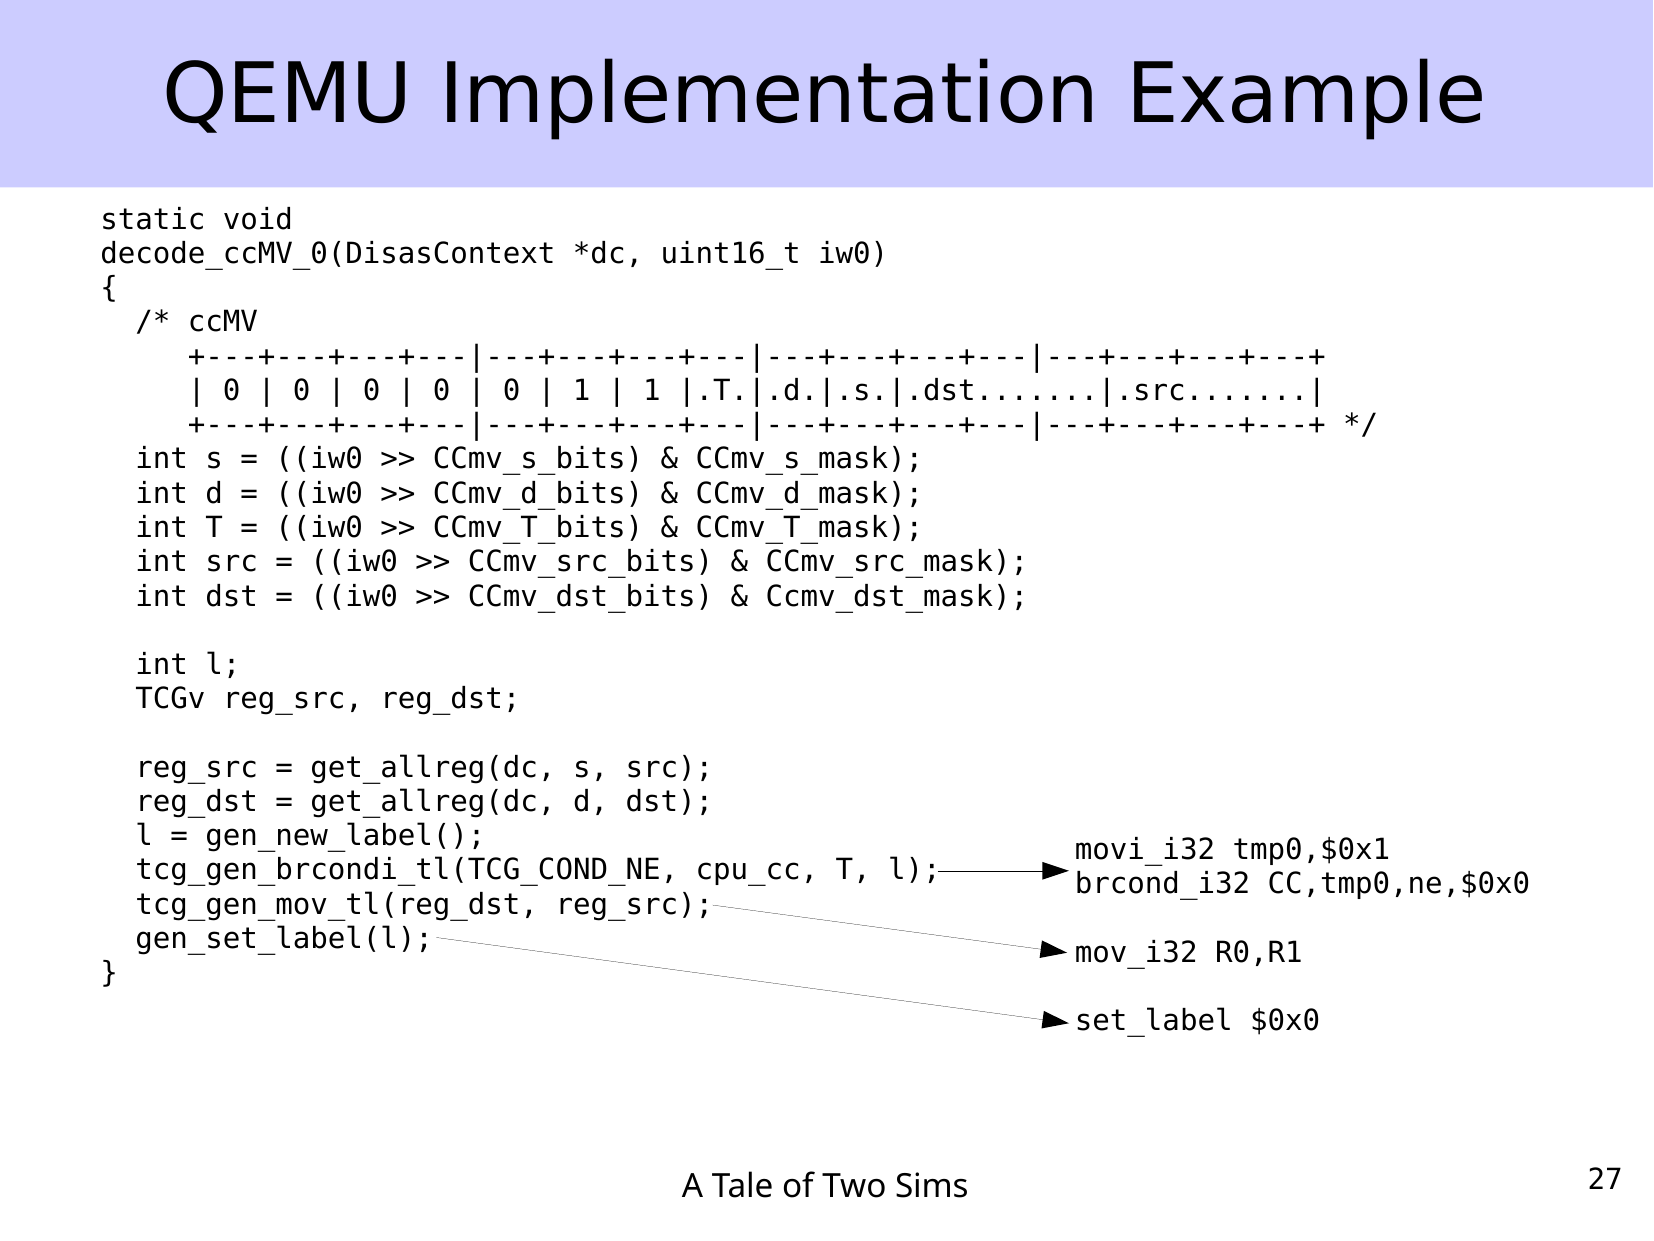

# QEMU Implementation Example
static void
decode_ccMV_0(DisasContext *dc, uint16_t iw0)
{
 /* ccMV
 +---+---+---+---|---+---+---+---|---+---+---+---|---+---+---+---+
 | 0 | 0 | 0 | 0 | 0 | 1 | 1 |.T.|.d.|.s.|.dst.......|.src.......|
 +---+---+---+---|---+---+---+---|---+---+---+---|---+---+---+---+ */
 int s = ((iw0 >> CCmv_s_bits) & CCmv_s_mask);
 int d = ((iw0 >> CCmv_d_bits) & CCmv_d_mask);
 int T = ((iw0 >> CCmv_T_bits) & CCmv_T_mask);
 int src = ((iw0 >> CCmv_src_bits) & CCmv_src_mask);
 int dst = ((iw0 >> CCmv_dst_bits) & Ccmv_dst_mask);
 int l;
 TCGv reg_src, reg_dst;
 reg_src = get_allreg(dc, s, src);
 reg_dst = get_allreg(dc, d, dst);
 l = gen_new_label();
 tcg_gen_brcondi_tl(TCG_COND_NE, cpu_cc, T, l);
 tcg_gen_mov_tl(reg_dst, reg_src);
 gen_set_label(l);
}
movi_i32 tmp0,$0x1
brcond_i32 CC,tmp0,ne,$0x0
mov_i32 R0,R1
set_label $0x0
27